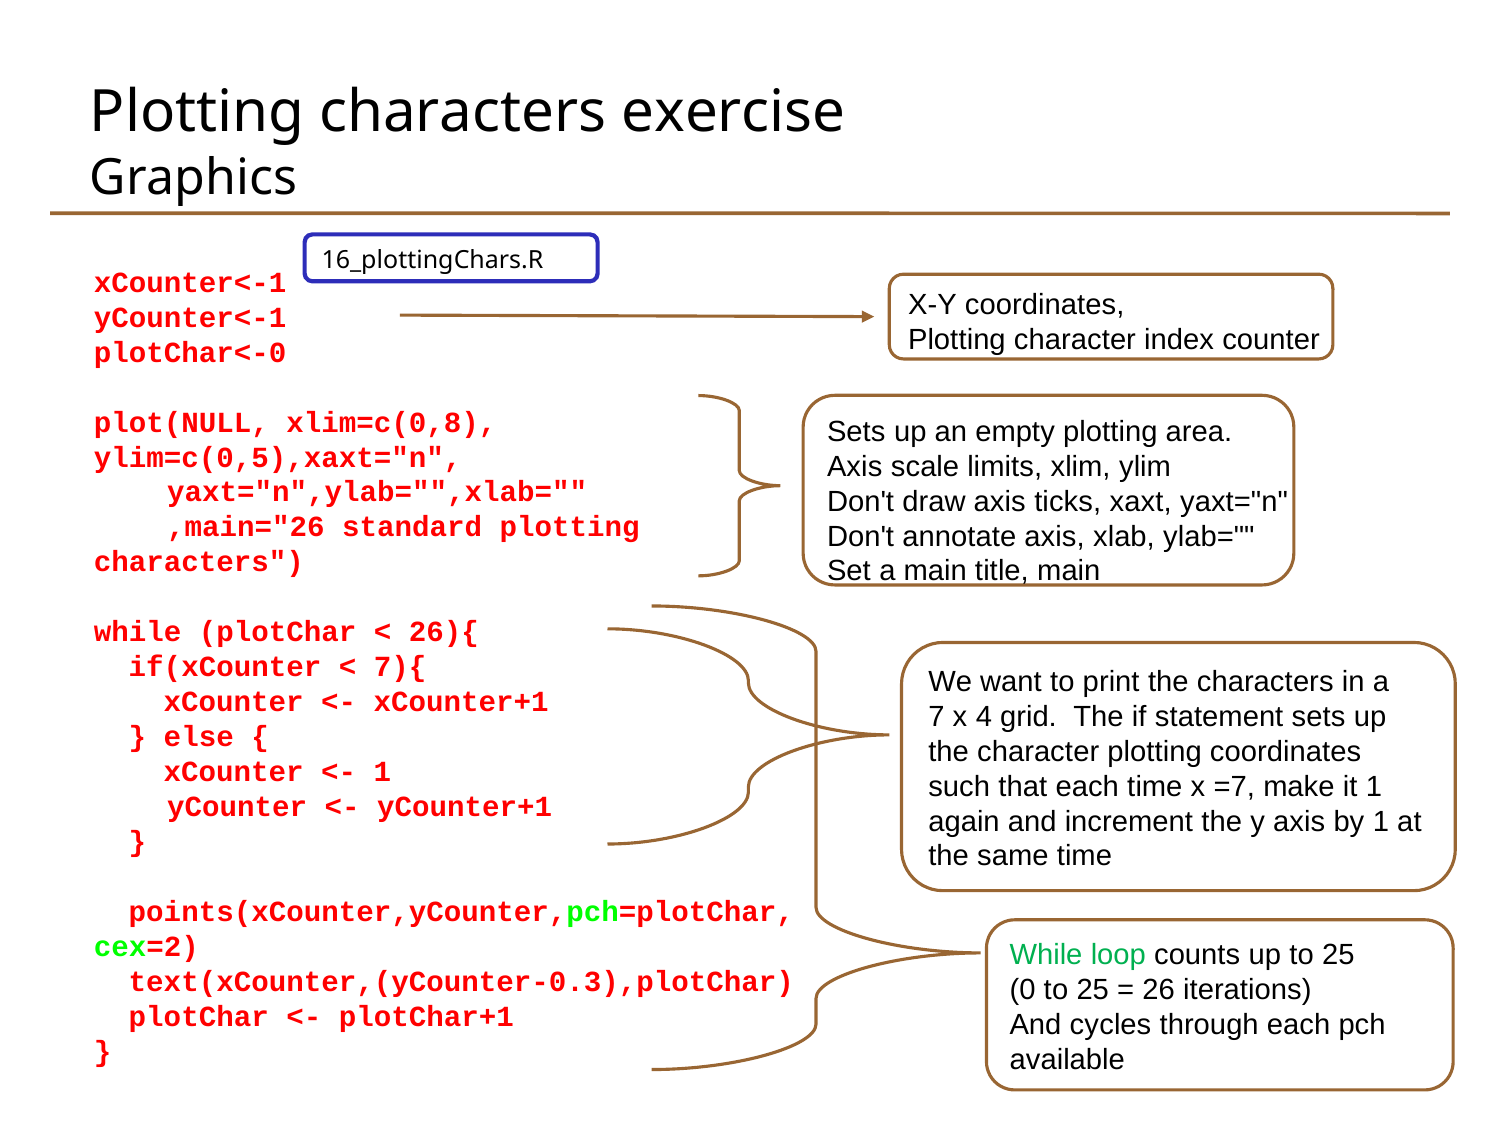

Plotting characters exercise
Graphics
16_plottingChars.R
xCounter<-1
yCounter<-1
plotChar<-0
plot(NULL, xlim=c(0,8), ylim=c(0,5),xaxt="n",
	yaxt="n",ylab="",xlab=""
	,main="26 standard plotting characters")
while (plotChar < 26){
 if(xCounter < 7){
 xCounter <- xCounter+1
 } else {
 xCounter <- 1
	yCounter <- yCounter+1
 }
 points(xCounter,yCounter,pch=plotChar, cex=2)
 text(xCounter,(yCounter-0.3),plotChar)
 plotChar <- plotChar+1
}
X-Y coordinates,
Plotting character index counter
Sets up an empty plotting area.
Axis scale limits, xlim, ylim
Don't draw axis ticks, xaxt, yaxt="n"
Don't annotate axis, xlab, ylab=""
Set a main title, main
We want to print the characters in a
7 x 4 grid. The if statement sets up the character plotting coordinates such that each time x =7, make it 1 again and increment the y axis by 1 at the same time
While loop counts up to 25
(0 to 25 = 26 iterations)
And cycles through each pch available